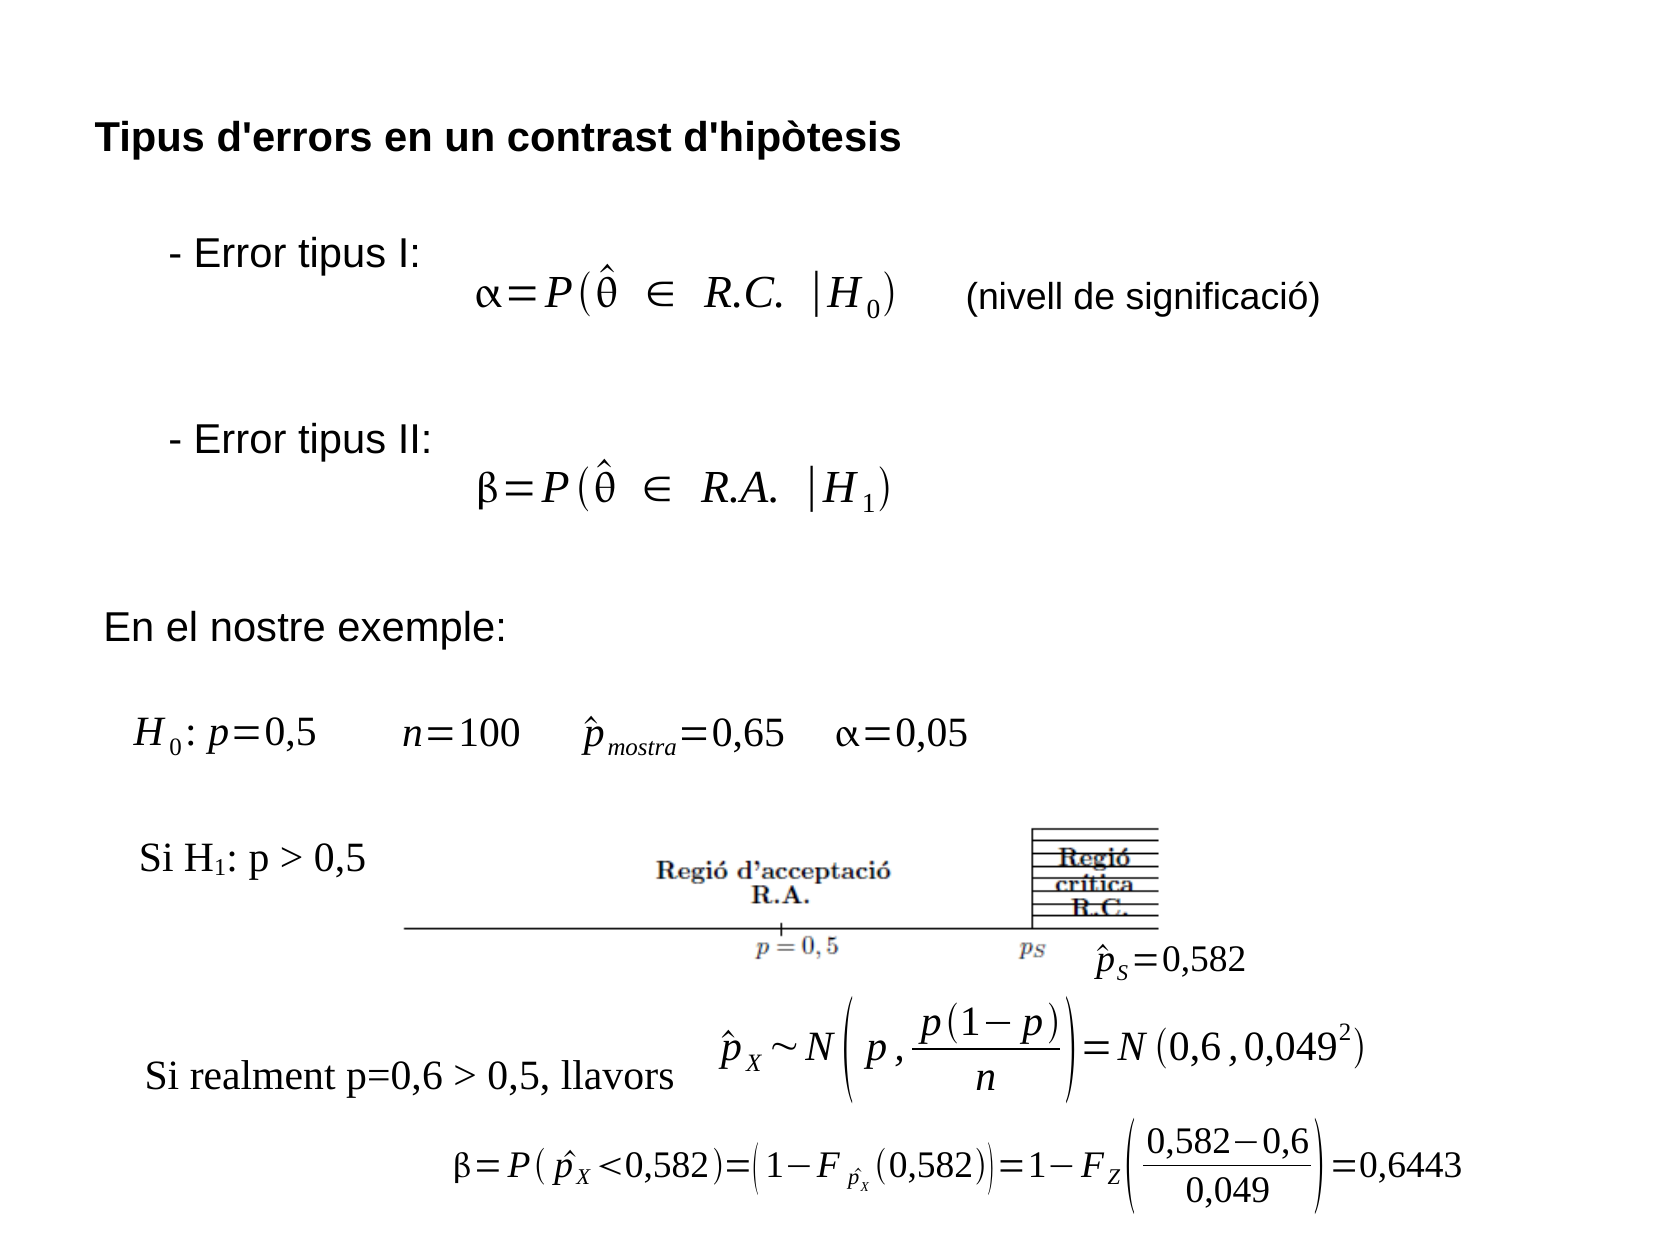

Tipus d'errors en un contrast d'hipòtesis
		- Error tipus I:
		- Error tipus II:
(nivell de significació)
En el nostre exemple:
Si H1: p > 0,5
Si realment p=0,6 > 0,5, llavors